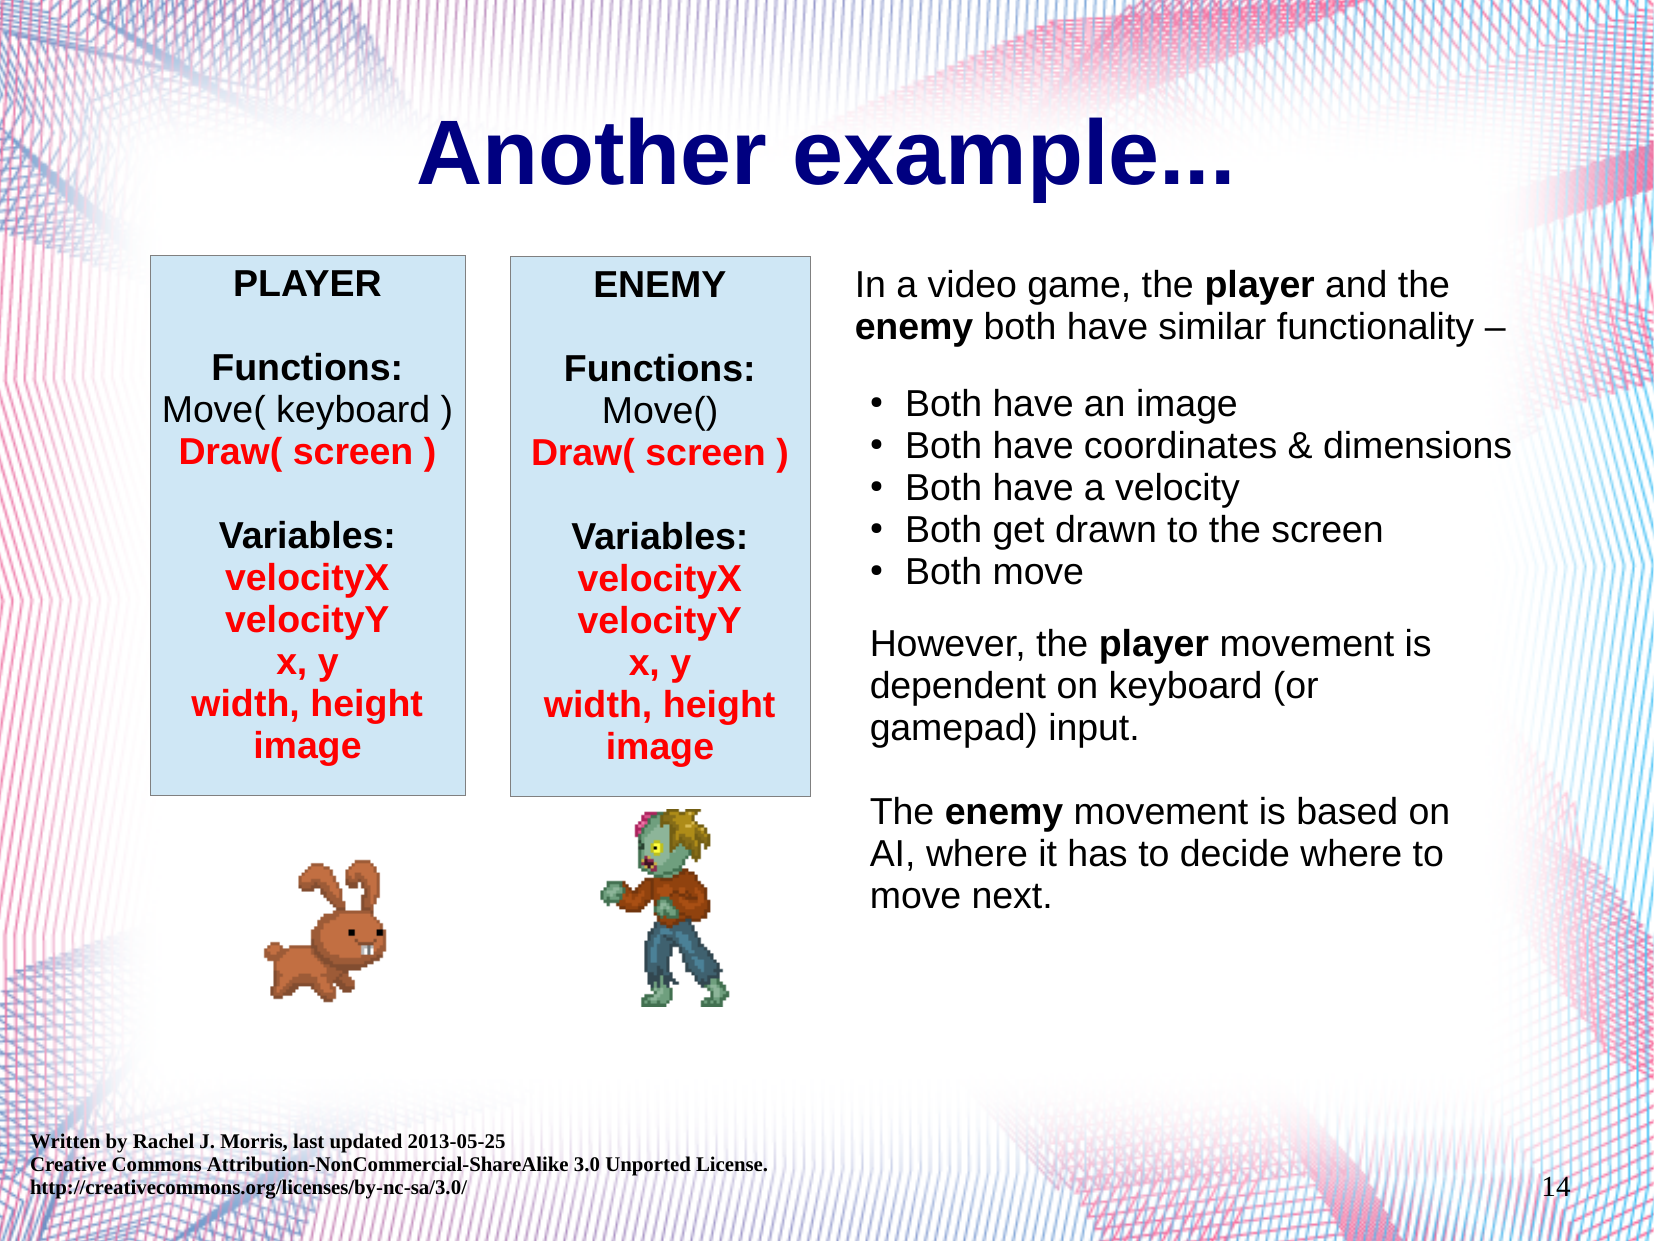

# Another example...
PLAYER
Functions:
Move( keyboard )
Draw( screen )
Variables:
velocityX
velocityY
x, y
width, height
image
ENEMY
Functions:
Move()
Draw( screen )
Variables:
velocityX
velocityY
x, y
width, height
image
In a video game, the player and the enemy both have similar functionality –
Both have an image
Both have coordinates & dimensions
Both have a velocity
Both get drawn to the screen
Both move
However, the player movement is dependent on keyboard (or gamepad) input.
The enemy movement is based on AI, where it has to decide where to move next.
14